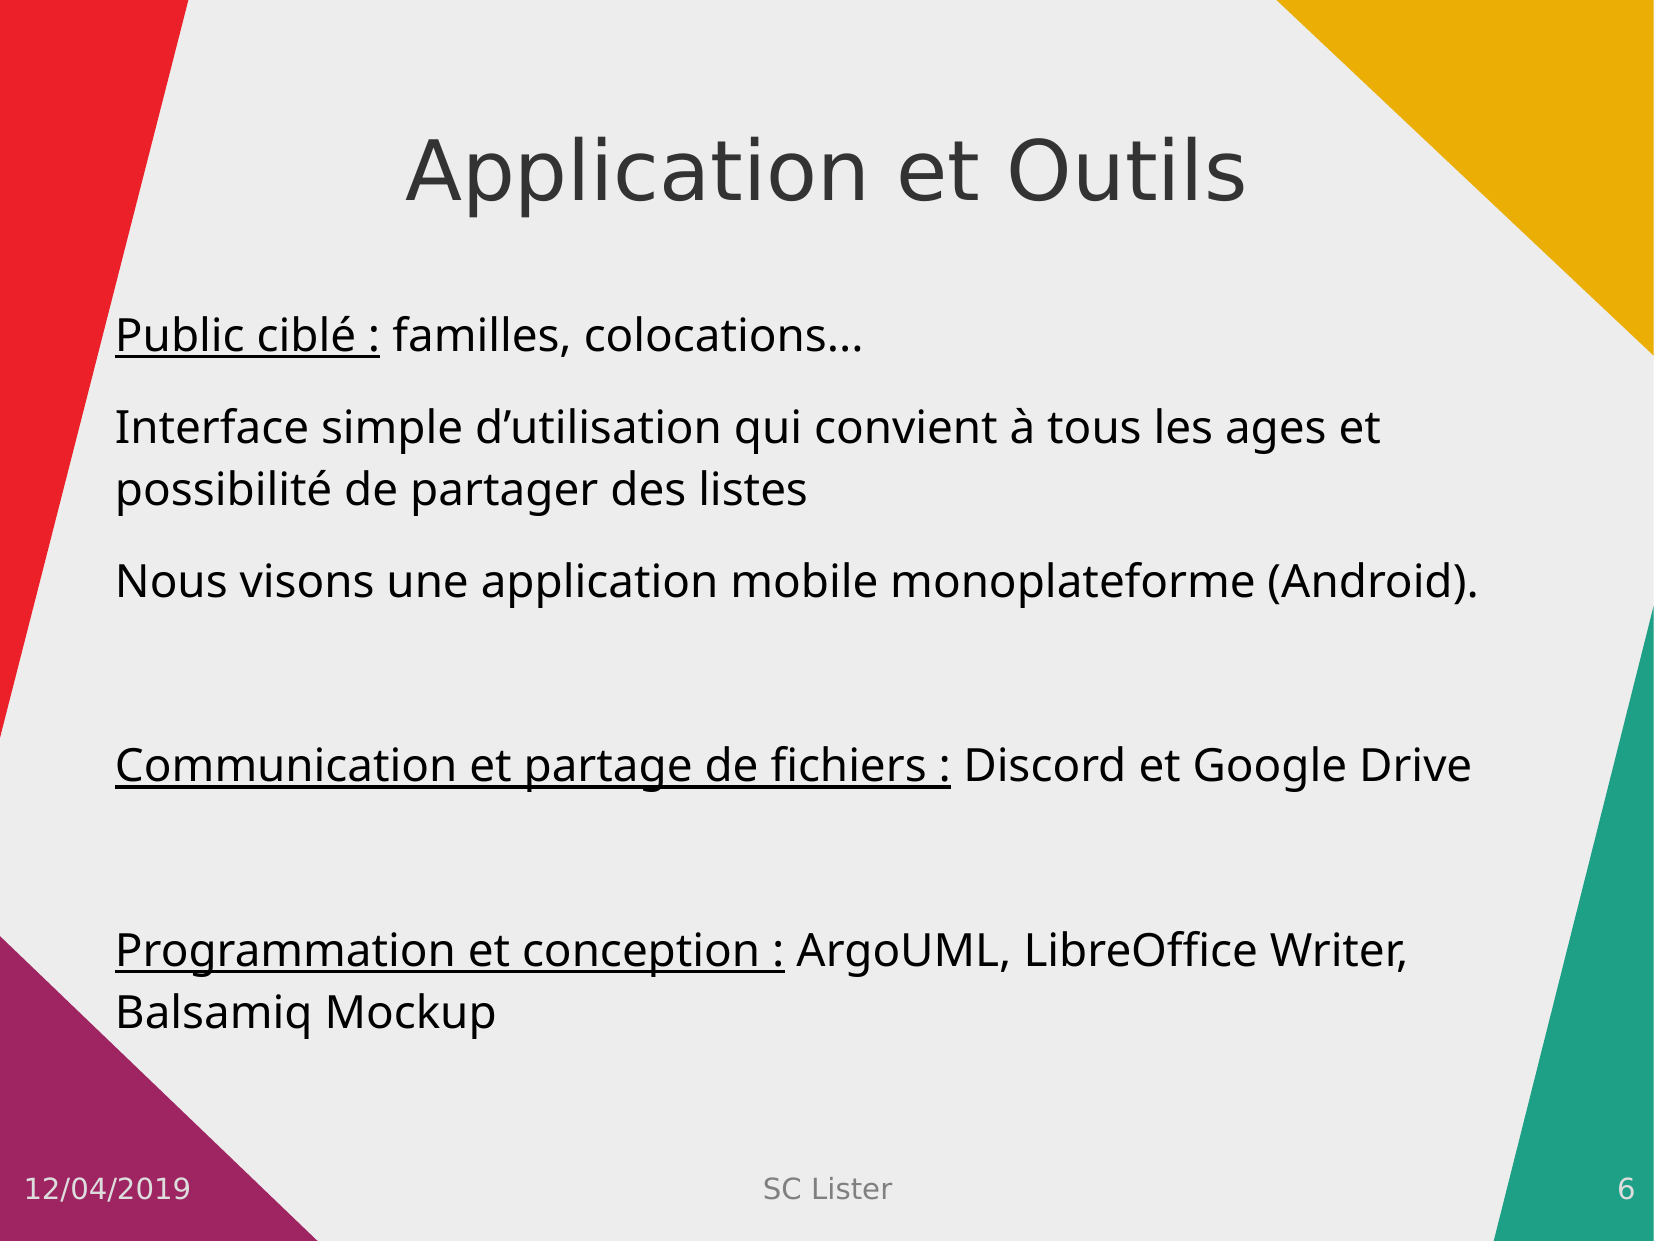

# Application et Outils
Public ciblé : familles, colocations...
Interface simple d’utilisation qui convient à tous les ages et possibilité de partager des listes
Nous visons une application mobile monoplateforme (Android).
Communication et partage de fichiers : Discord et Google Drive
Programmation et conception : ArgoUML, LibreOffice Writer, Balsamiq Mockup
12/04/2019
SC Lister
6